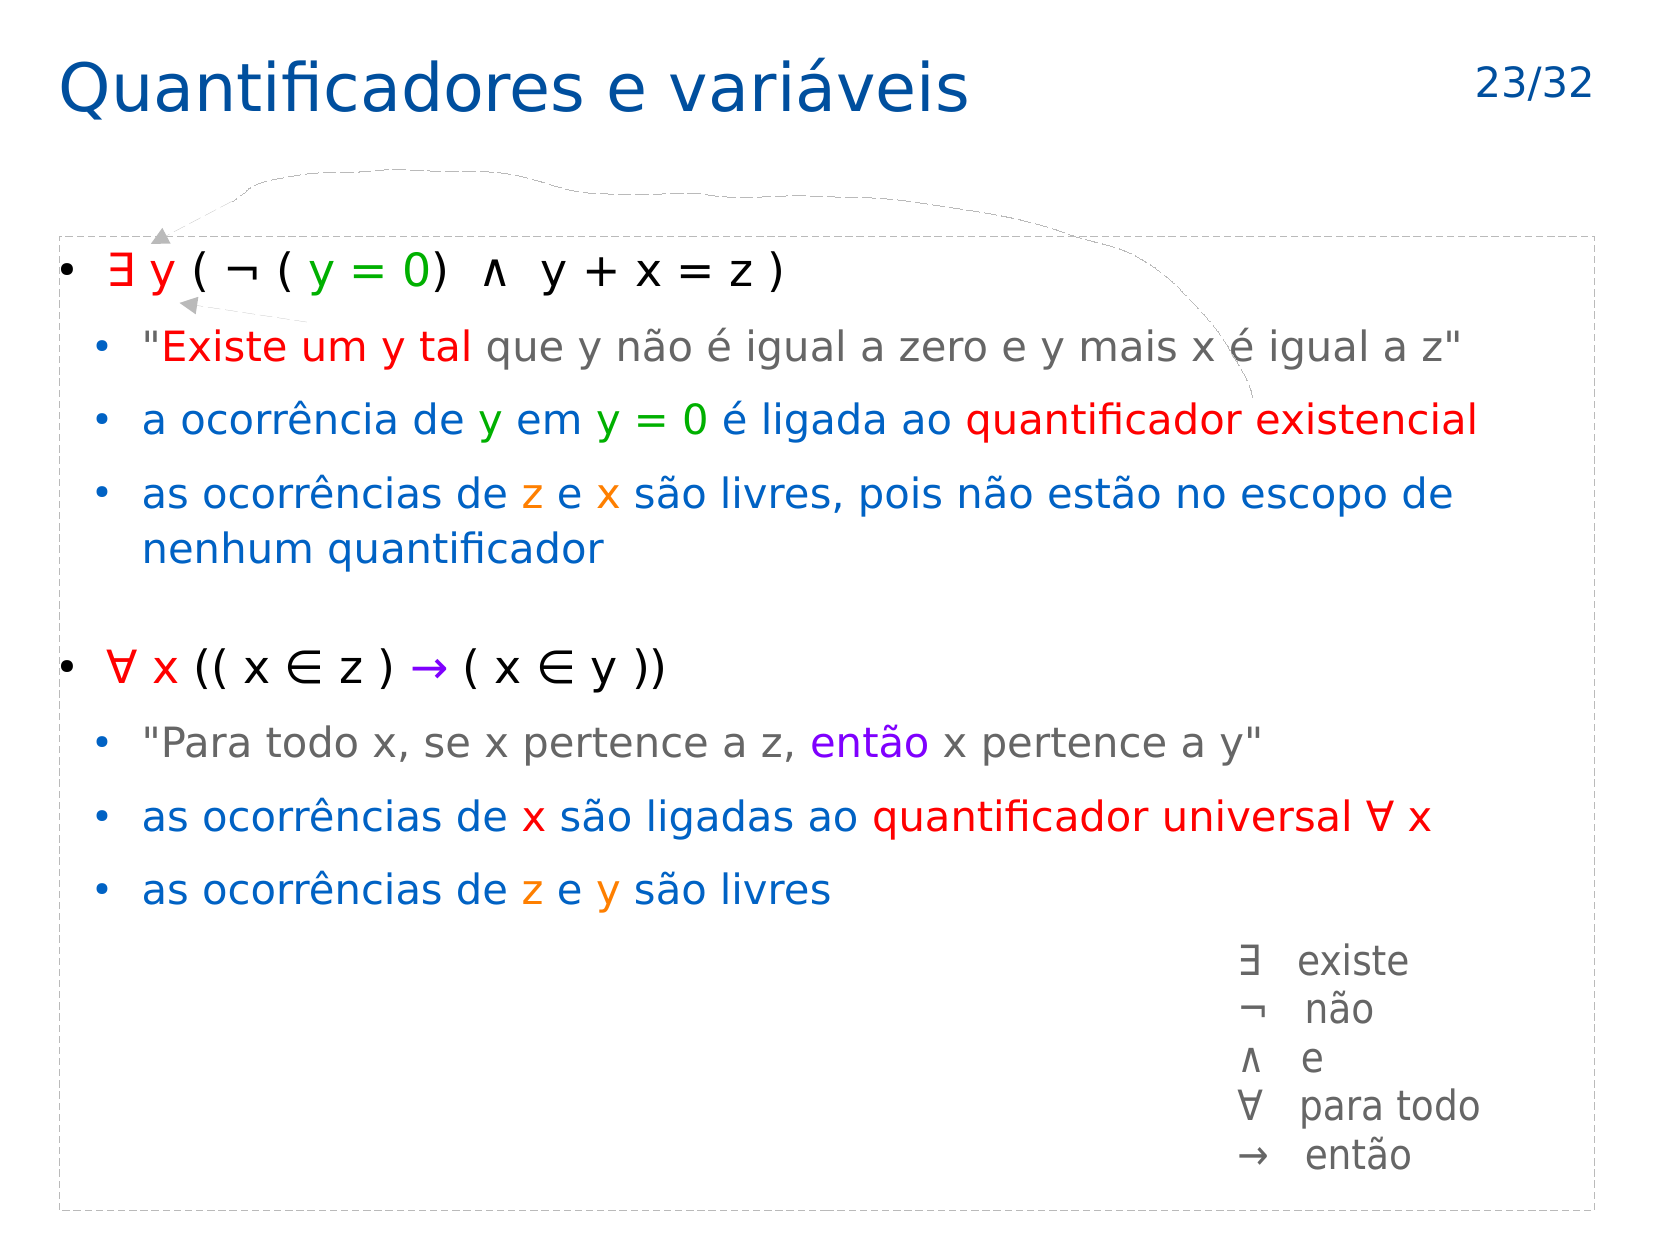

# Quantificadores e variáveis
23
∃ y ( ¬ ( y = 0) ∧ y + x = z )
"Existe um y tal que y não é igual a zero e y mais x é igual a z"
a ocorrência de y em y = 0 é ligada ao quantificador existencial
as ocorrências de z e x são livres, pois não estão no escopo de nenhum quantificador
∀ x (( x ∈ z ) → ( x ∈ y ))
"Para todo x, se x pertence a z, então x pertence a y"
as ocorrências de x são ligadas ao quantificador universal ∀ x
as ocorrências de z e y são livres
∃ existe
¬ não
∧ e
∀ para todo
→ então